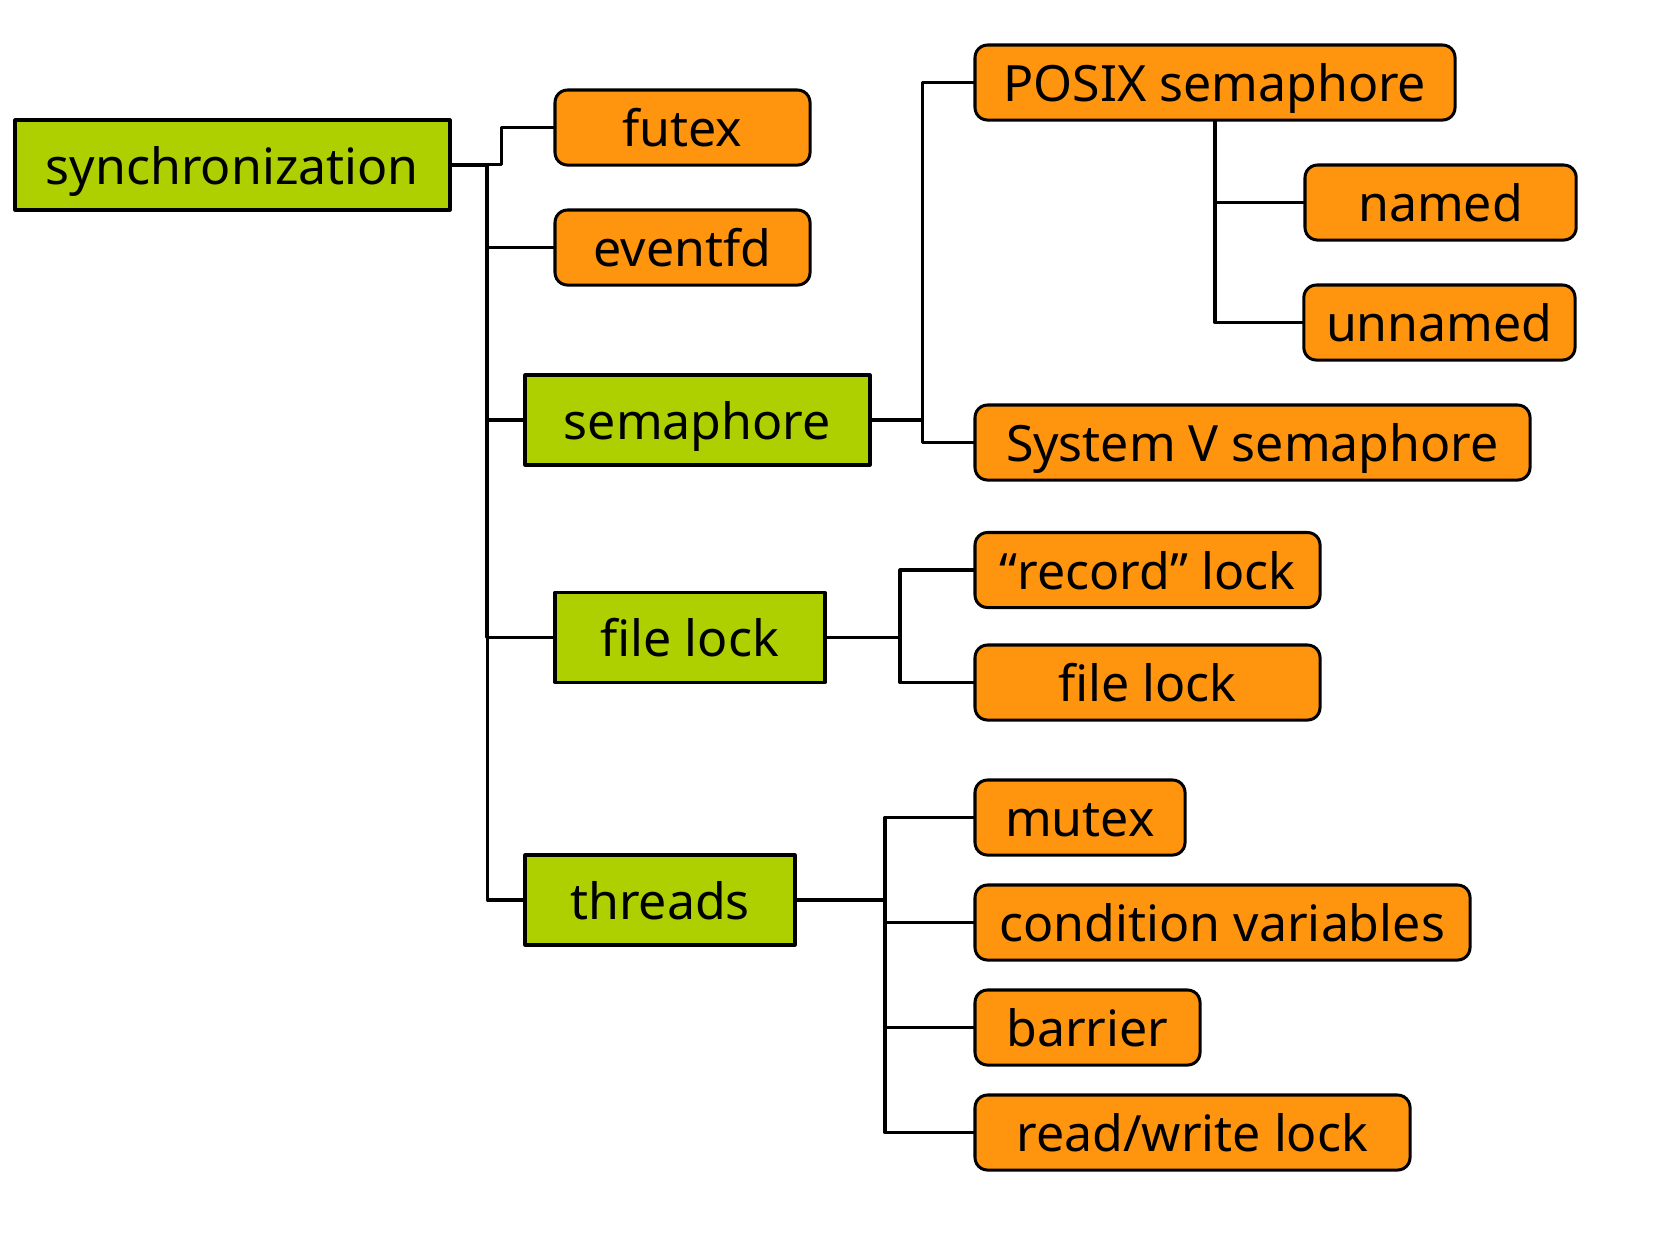

POSIX semaphore
futex
synchronization
named
eventfd
unnamed
semaphore
System V semaphore
“record” lock
file lock
file lock
mutex
threads
condition variables
barrier
read/write lock